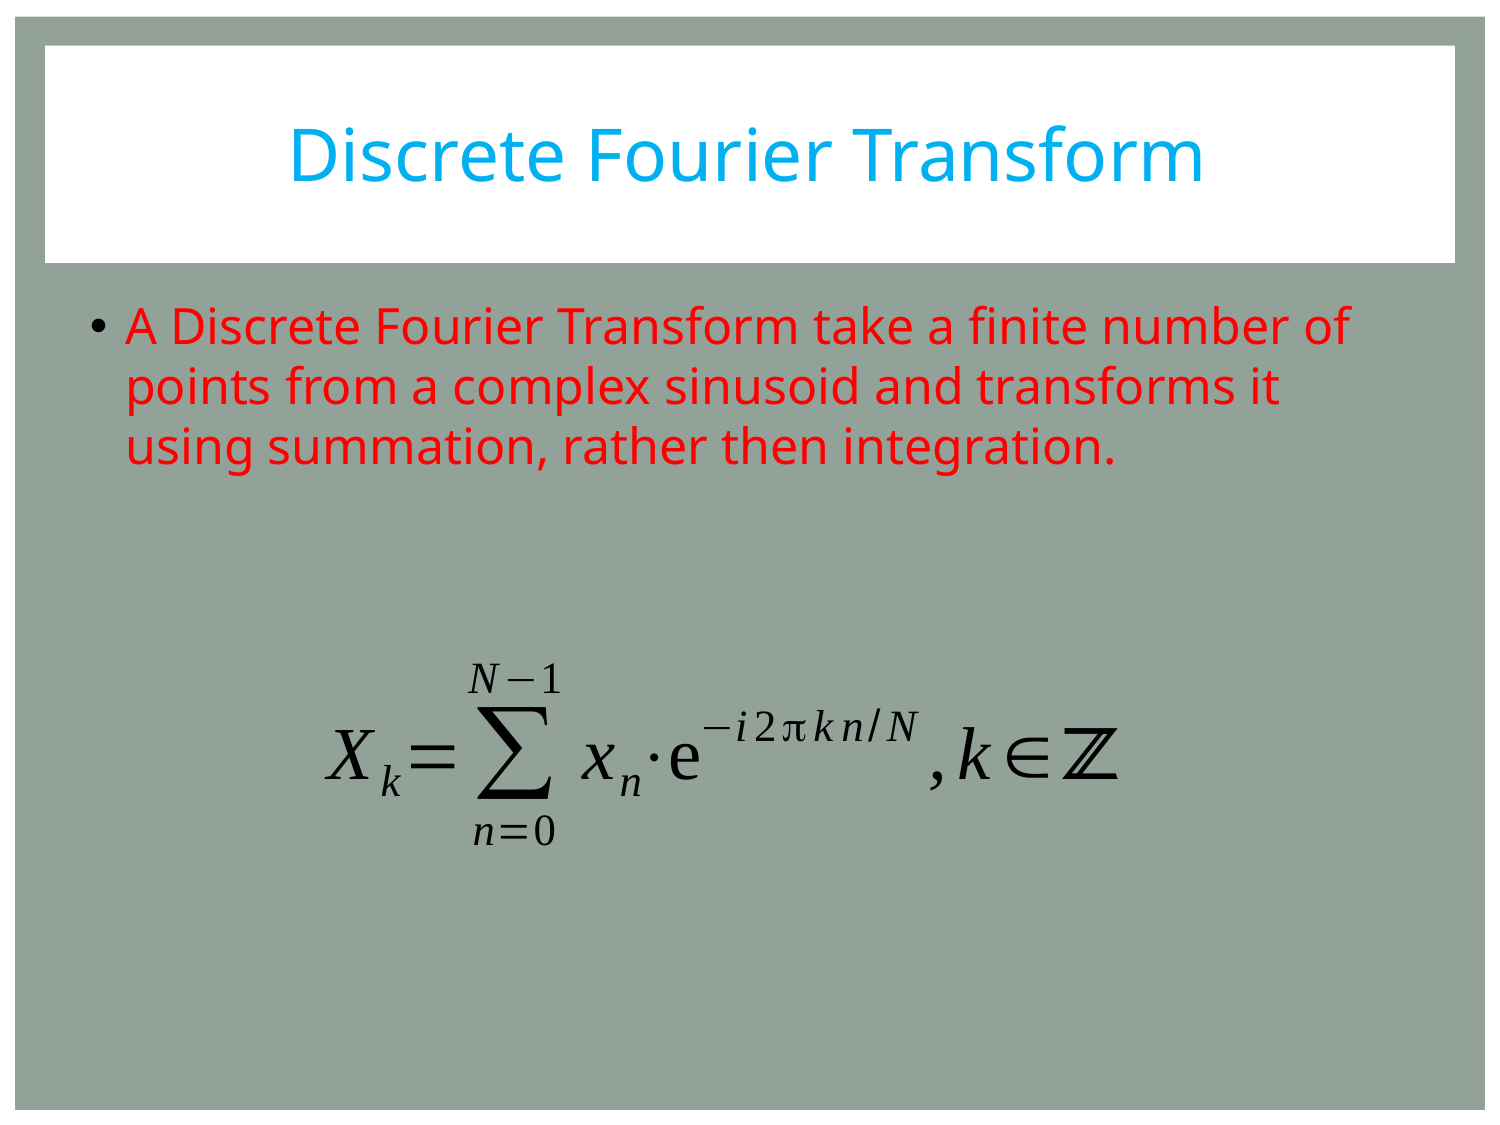

Discrete Fourier Transform
A Discrete Fourier Transform take a finite number of points from a complex sinusoid and transforms it using summation, rather then integration.